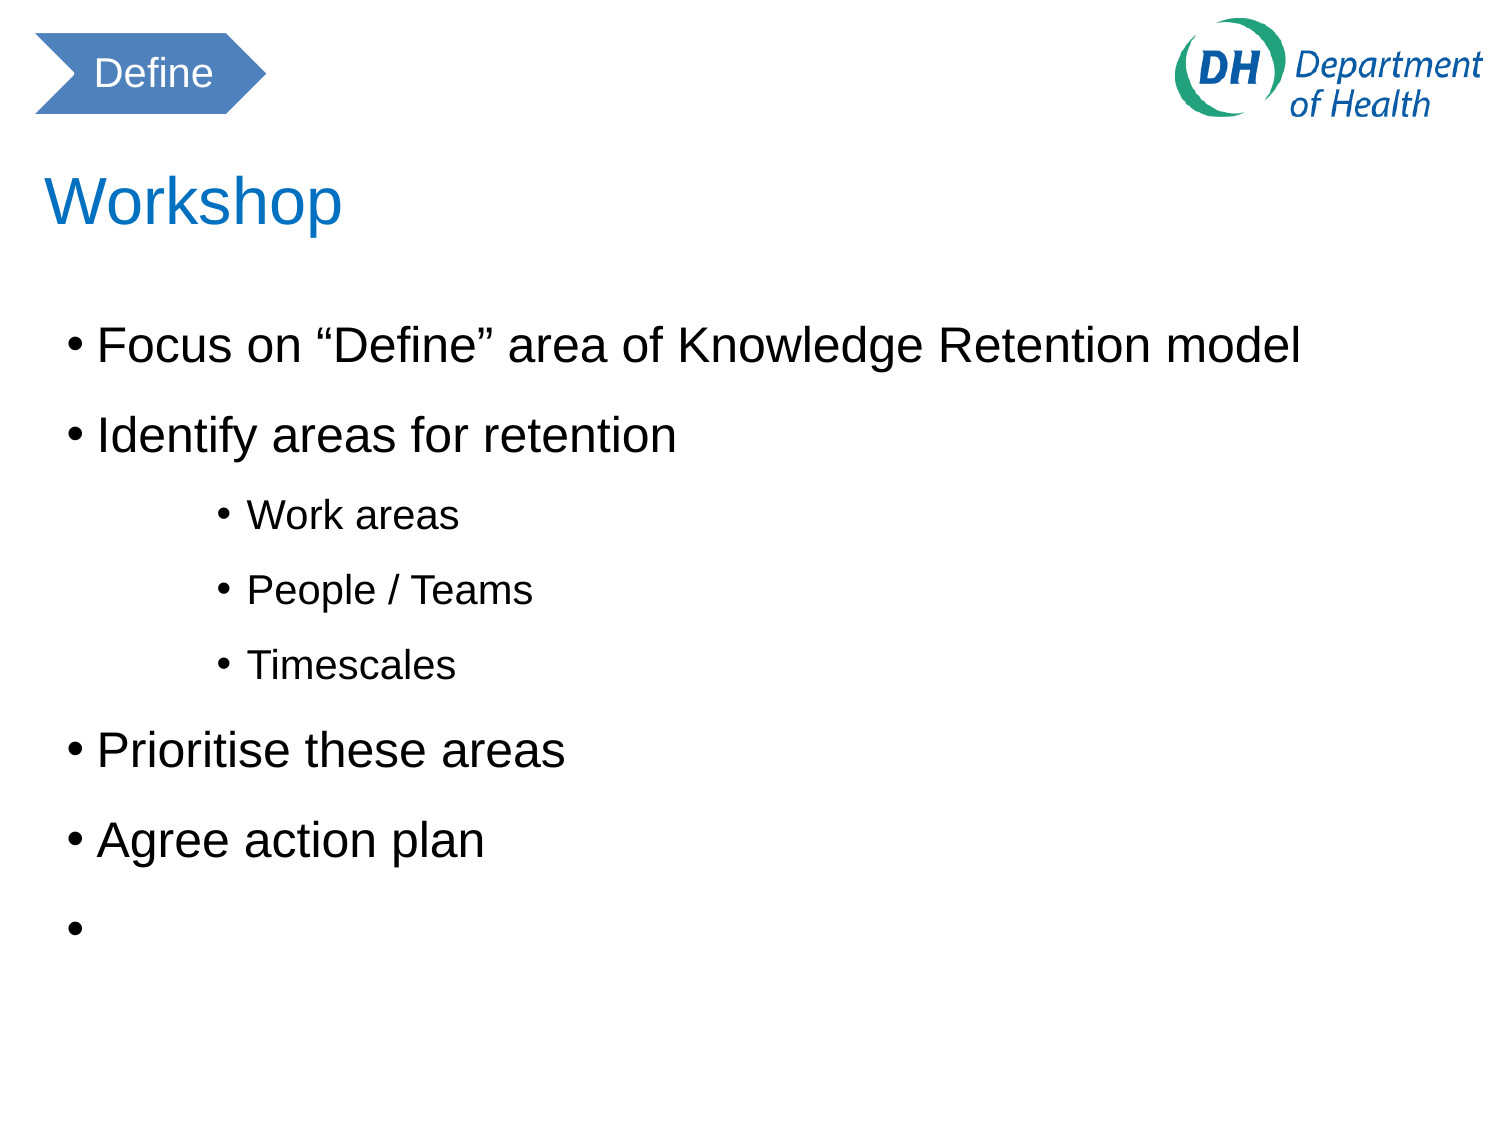

Define
Focus on “Define” area of Knowledge Retention model
Identify areas for retention
Work areas
People / Teams
Timescales
Prioritise these areas
Agree action plan
# Workshop